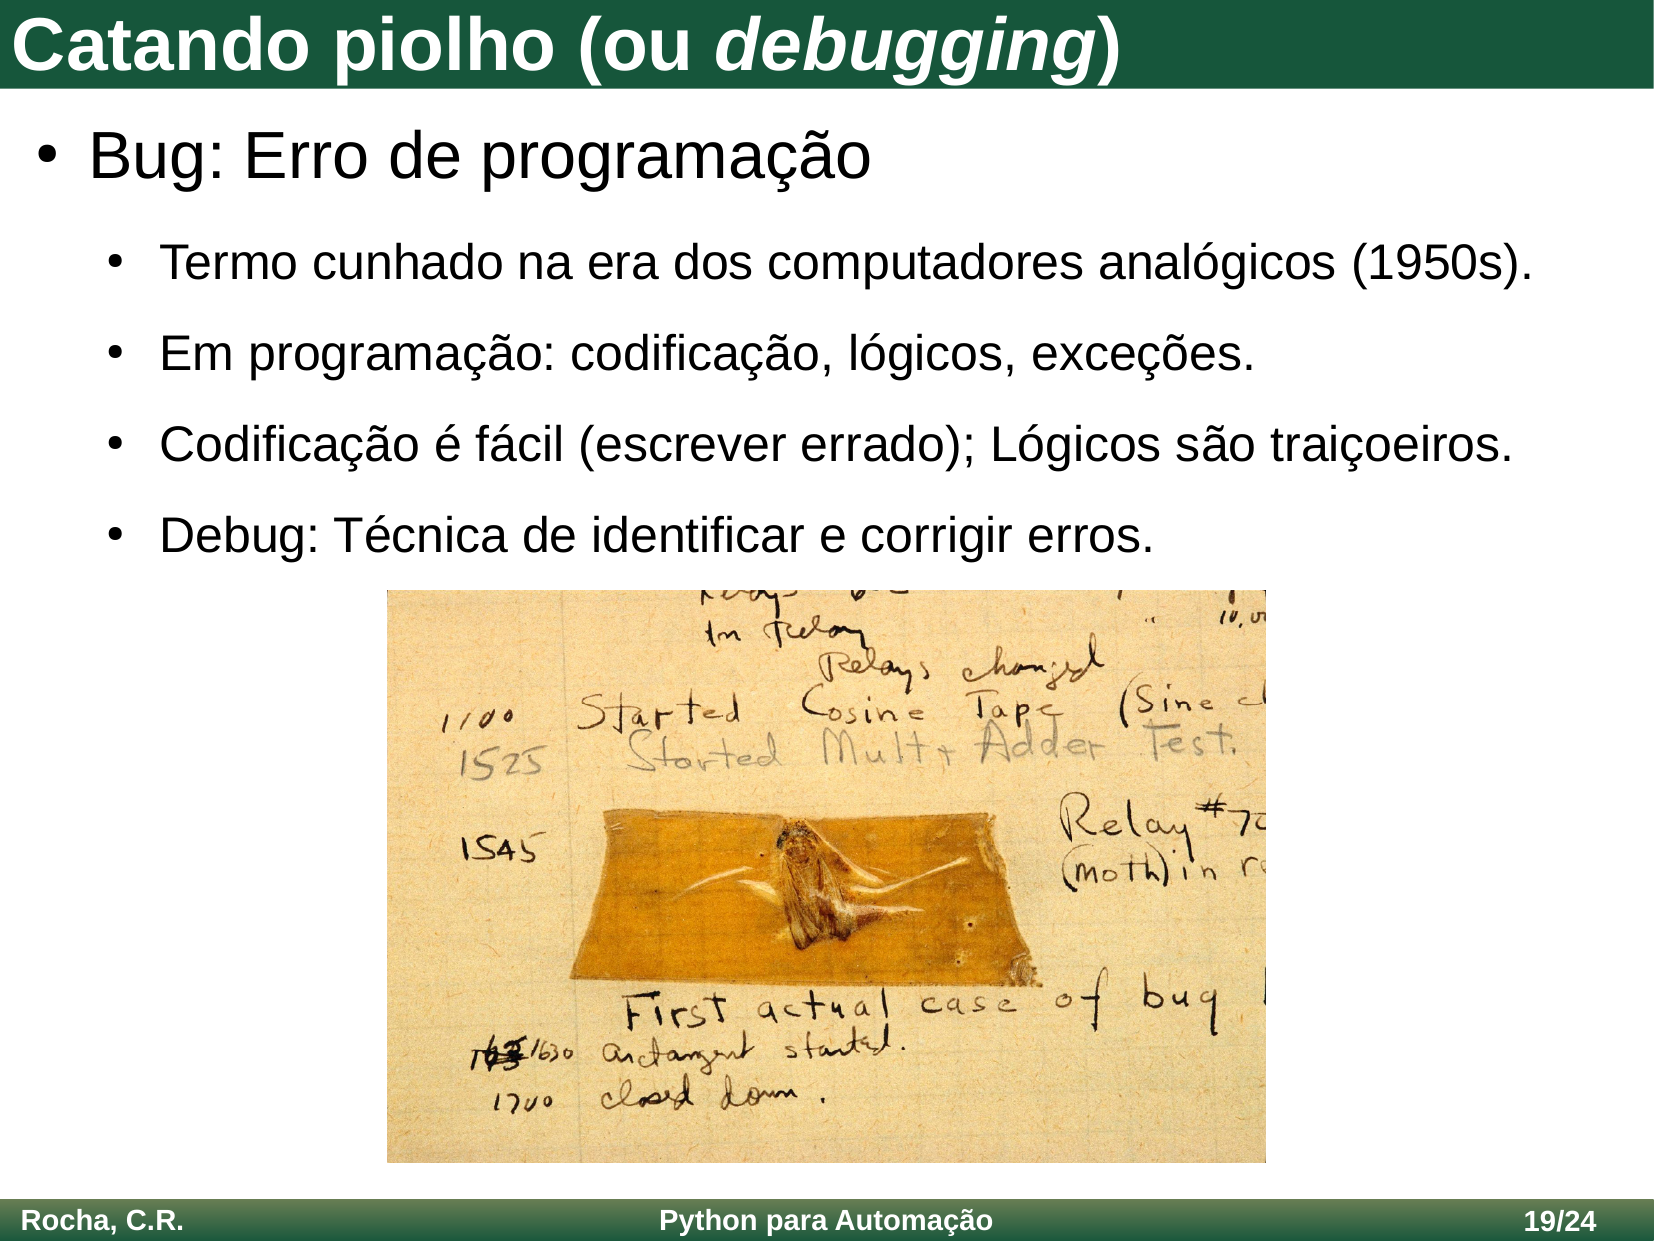

# Catando piolho (ou debugging)
Bug: Erro de programação
Termo cunhado na era dos computadores analógicos (1950s).
Em programação: codificação, lógicos, exceções.
Codificação é fácil (escrever errado); Lógicos são traiçoeiros.
Debug: Técnica de identificar e corrigir erros.